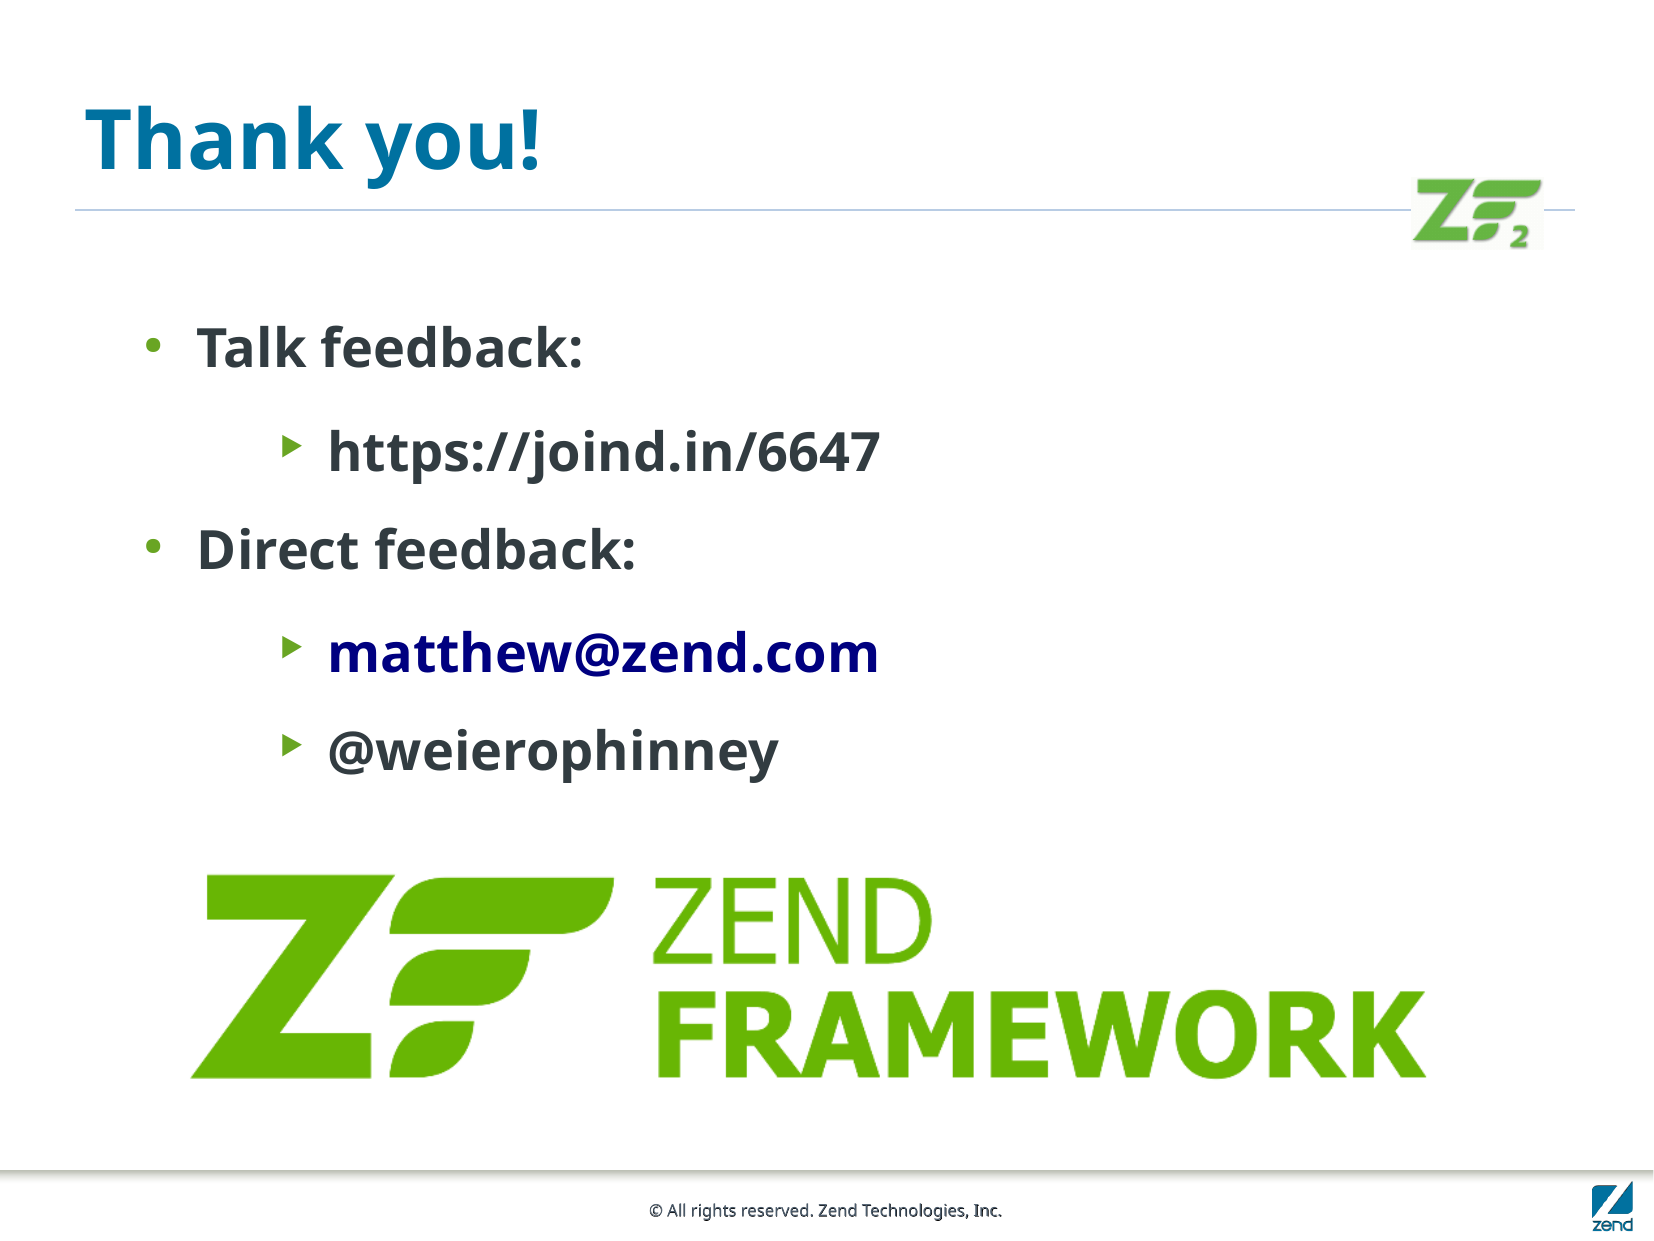

# Thank you!
Talk feedback:
https://joind.in/6647
Direct feedback:
matthew@zend.com
@weierophinney